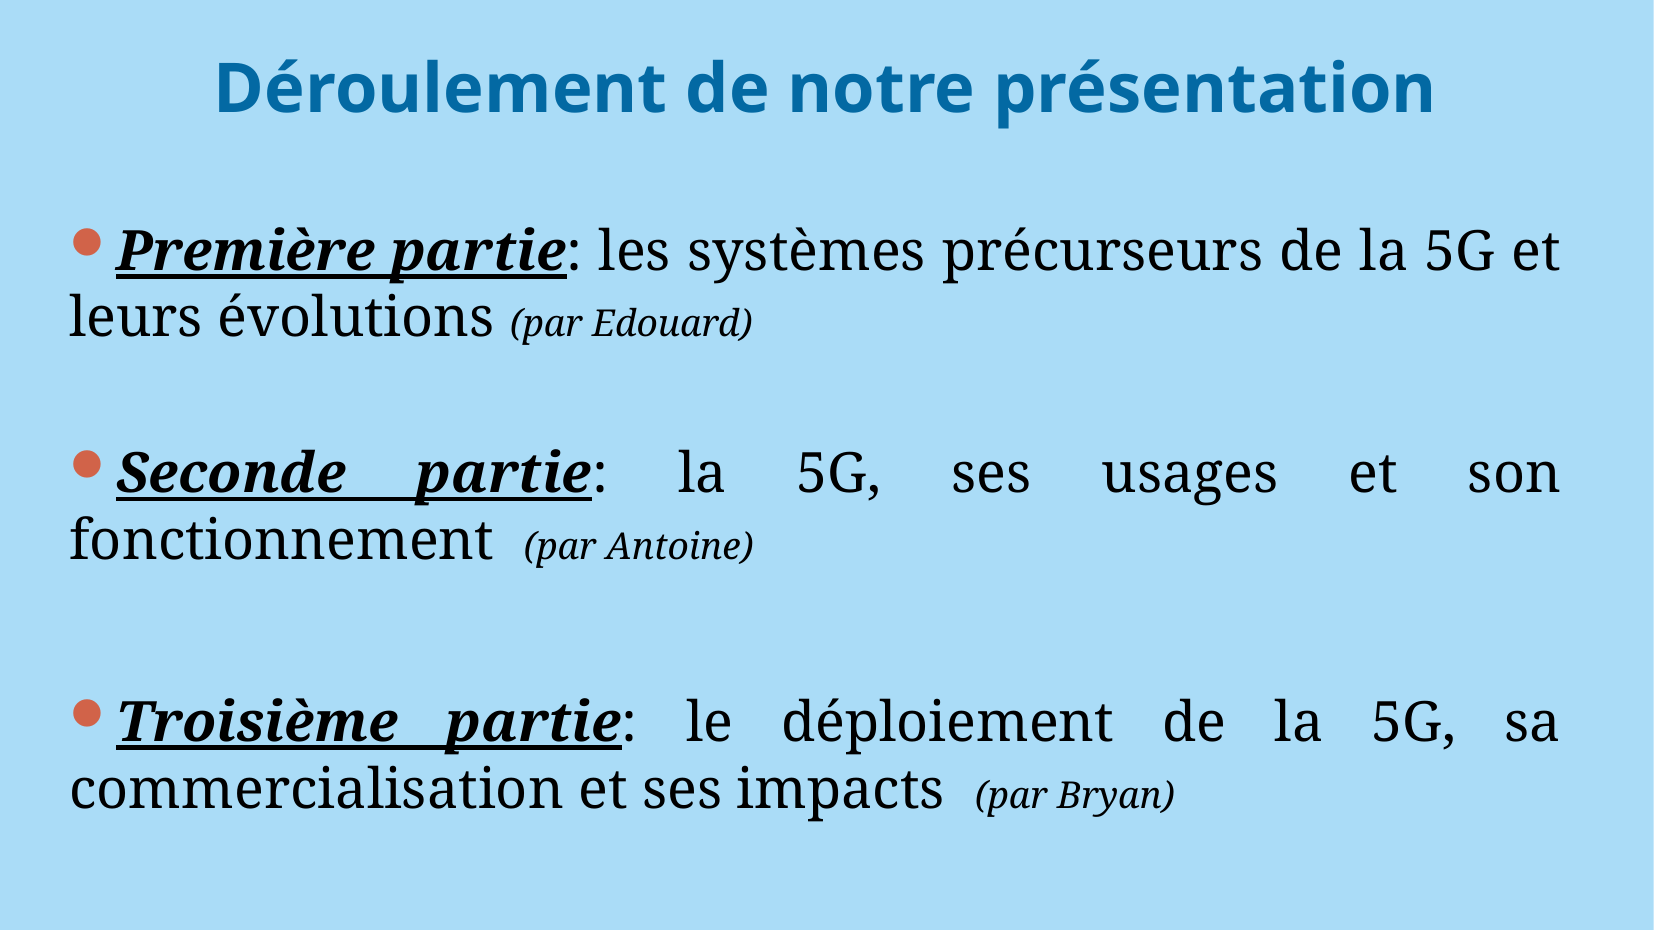

# Déroulement de notre présentation
Première partie: les systèmes précurseurs de la 5G et leurs évolutions (par Edouard)
Seconde partie: la 5G, ses usages et son fonctionnement (par Antoine)
Troisième partie: le déploiement de la 5G, sa commercialisation et ses impacts (par Bryan)